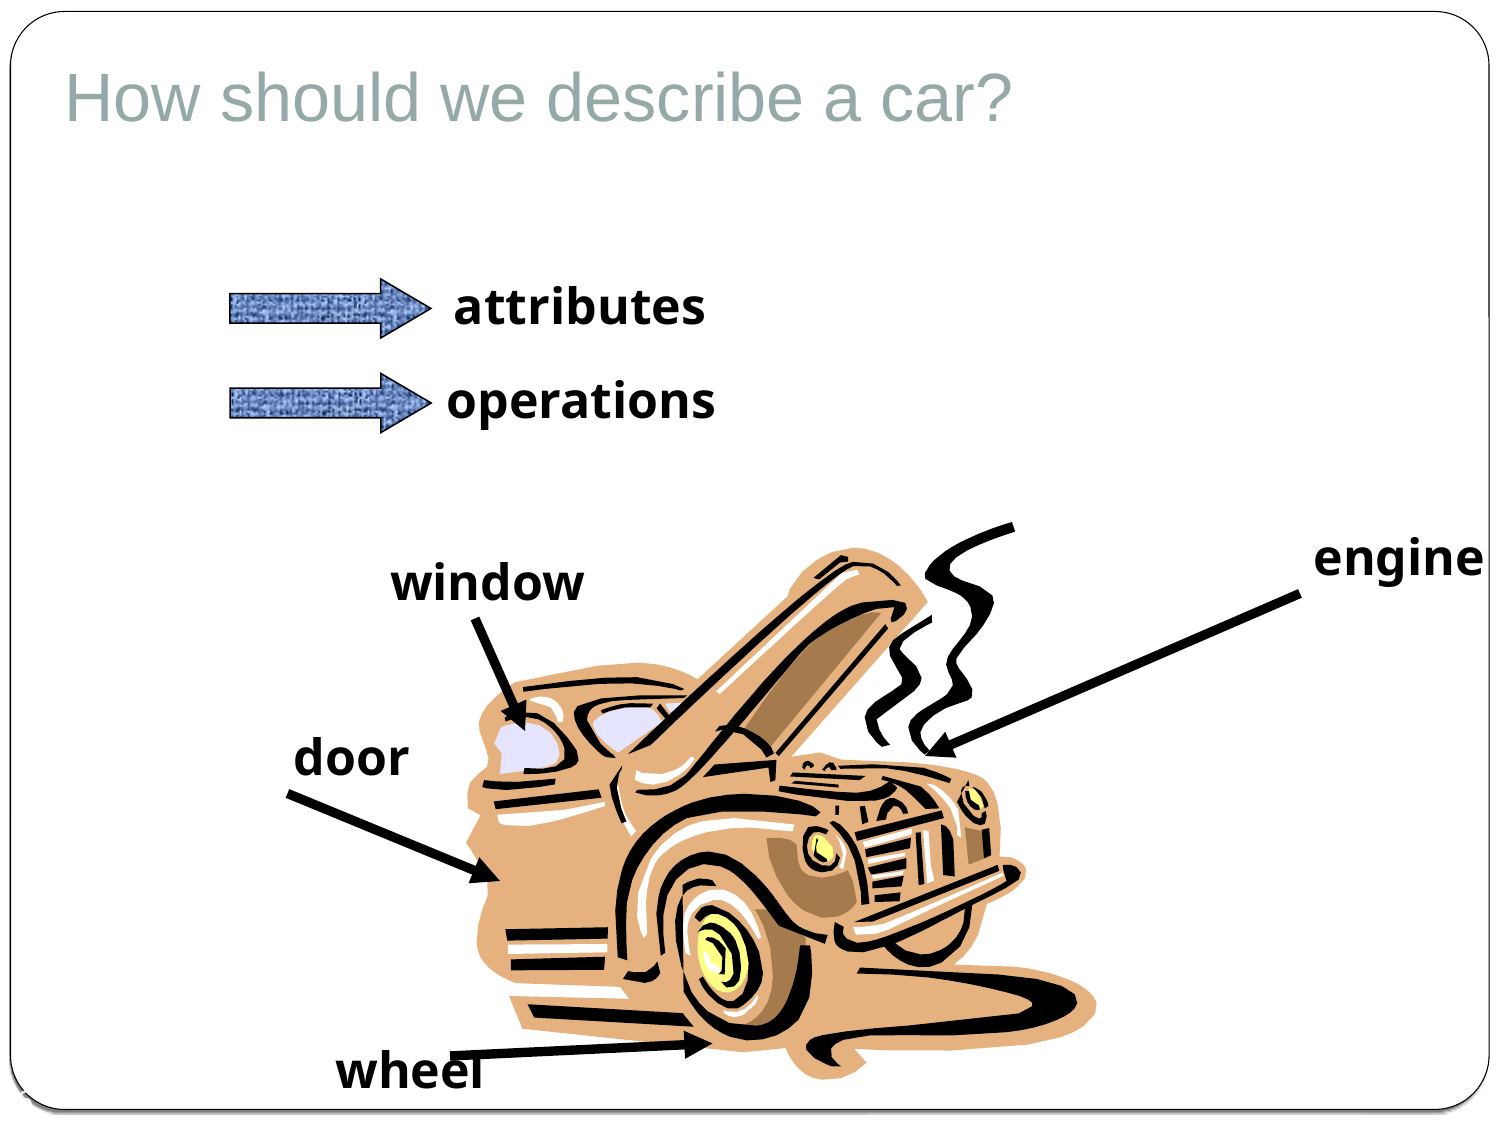

How should we describe a car?
#
attributes
operations
engine
window
door
wheel